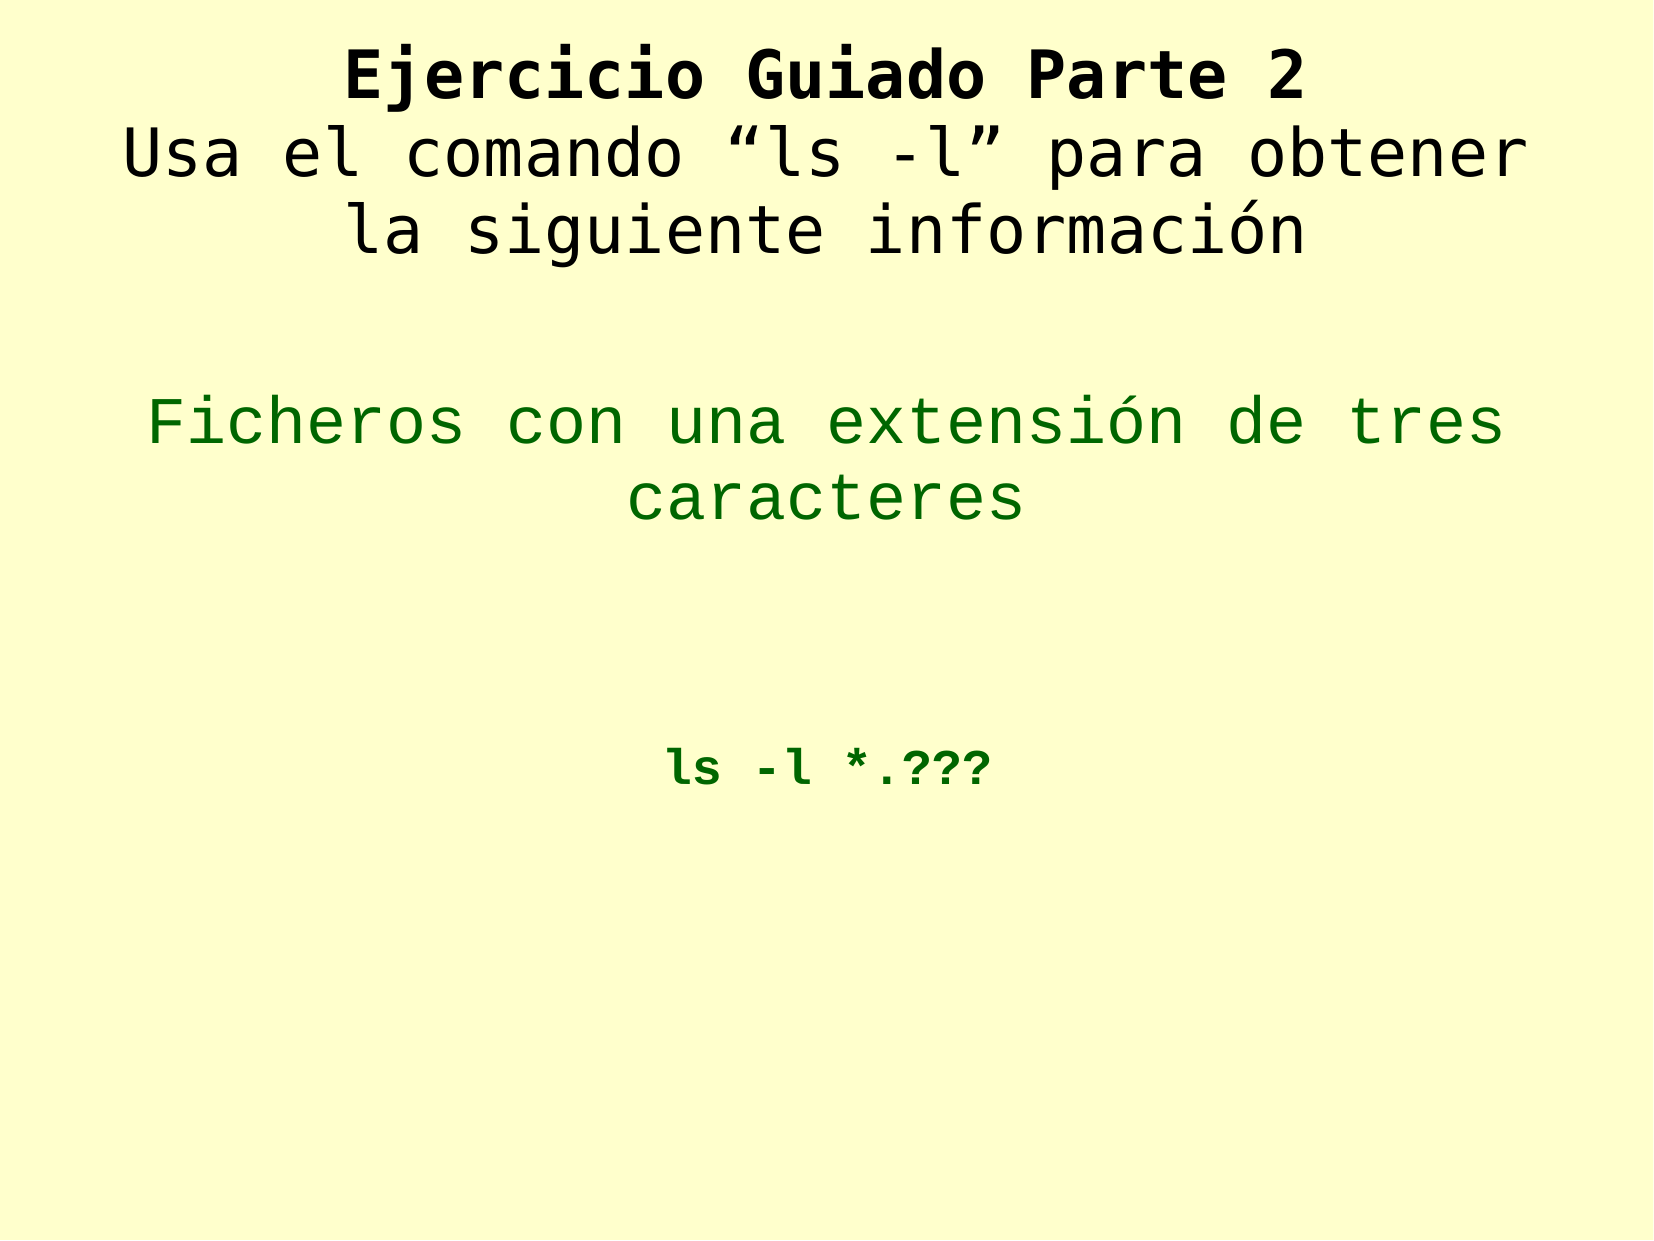

# Ejercicio Guiado Parte 2 Usa el comando “ls -l” para obtener la siguiente información
Ficheros con una extensión de tres caracteres
ls -l *.???